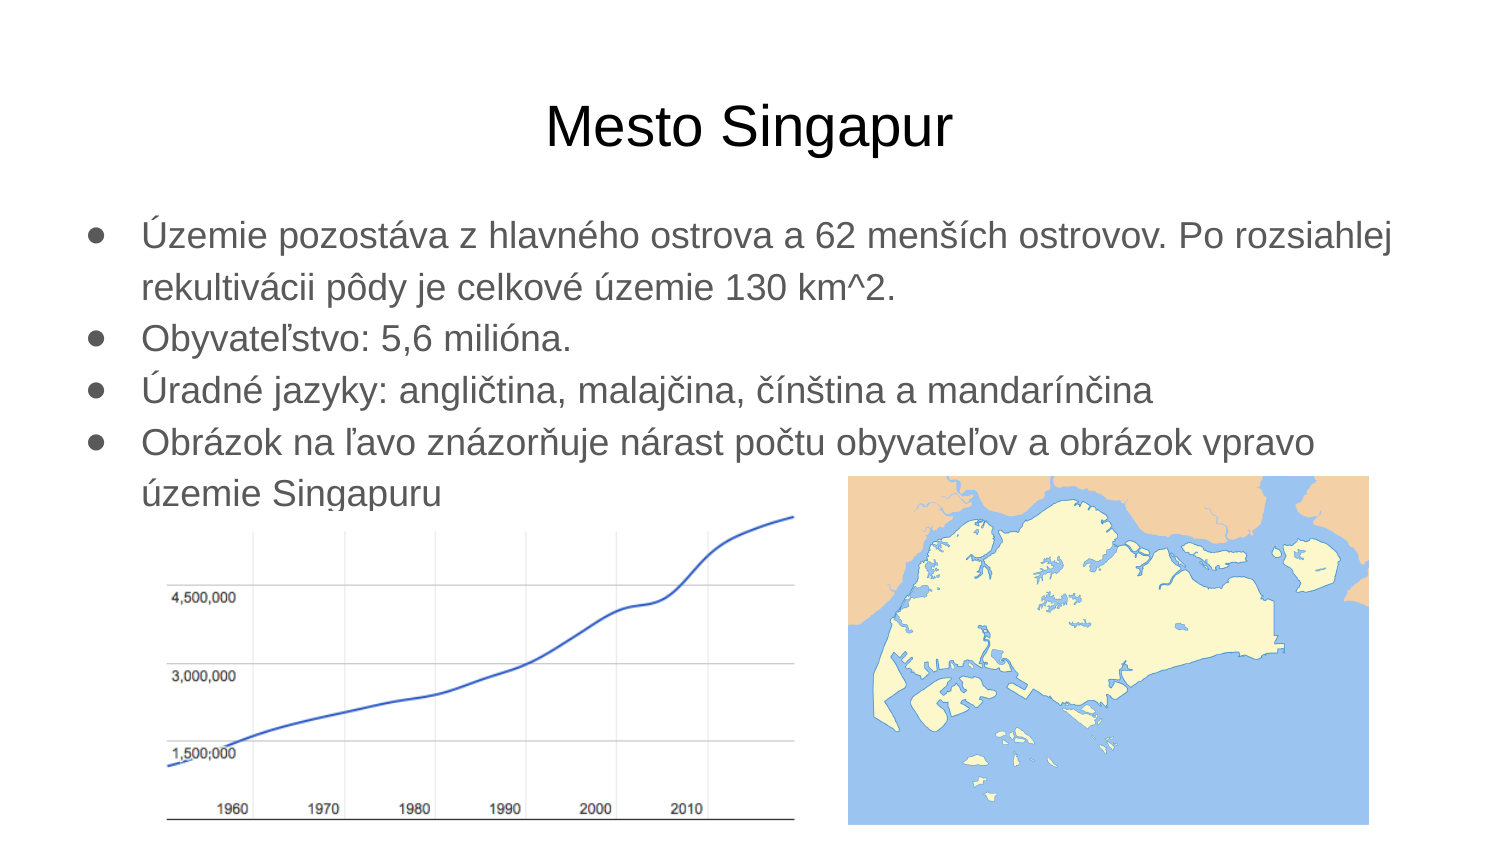

# Mesto Singapur
Územie pozostáva z hlavného ostrova a 62 menších ostrovov. Po rozsiahlej rekultivácii pôdy je celkové územie 130 km^2.
Obyvateľstvo: 5,6 milióna.
Úradné jazyky: angličtina, malajčina, čínština a mandarínčina
Obrázok na ľavo znázorňuje nárast počtu obyvateľov a obrázok vpravo územie Singapuru